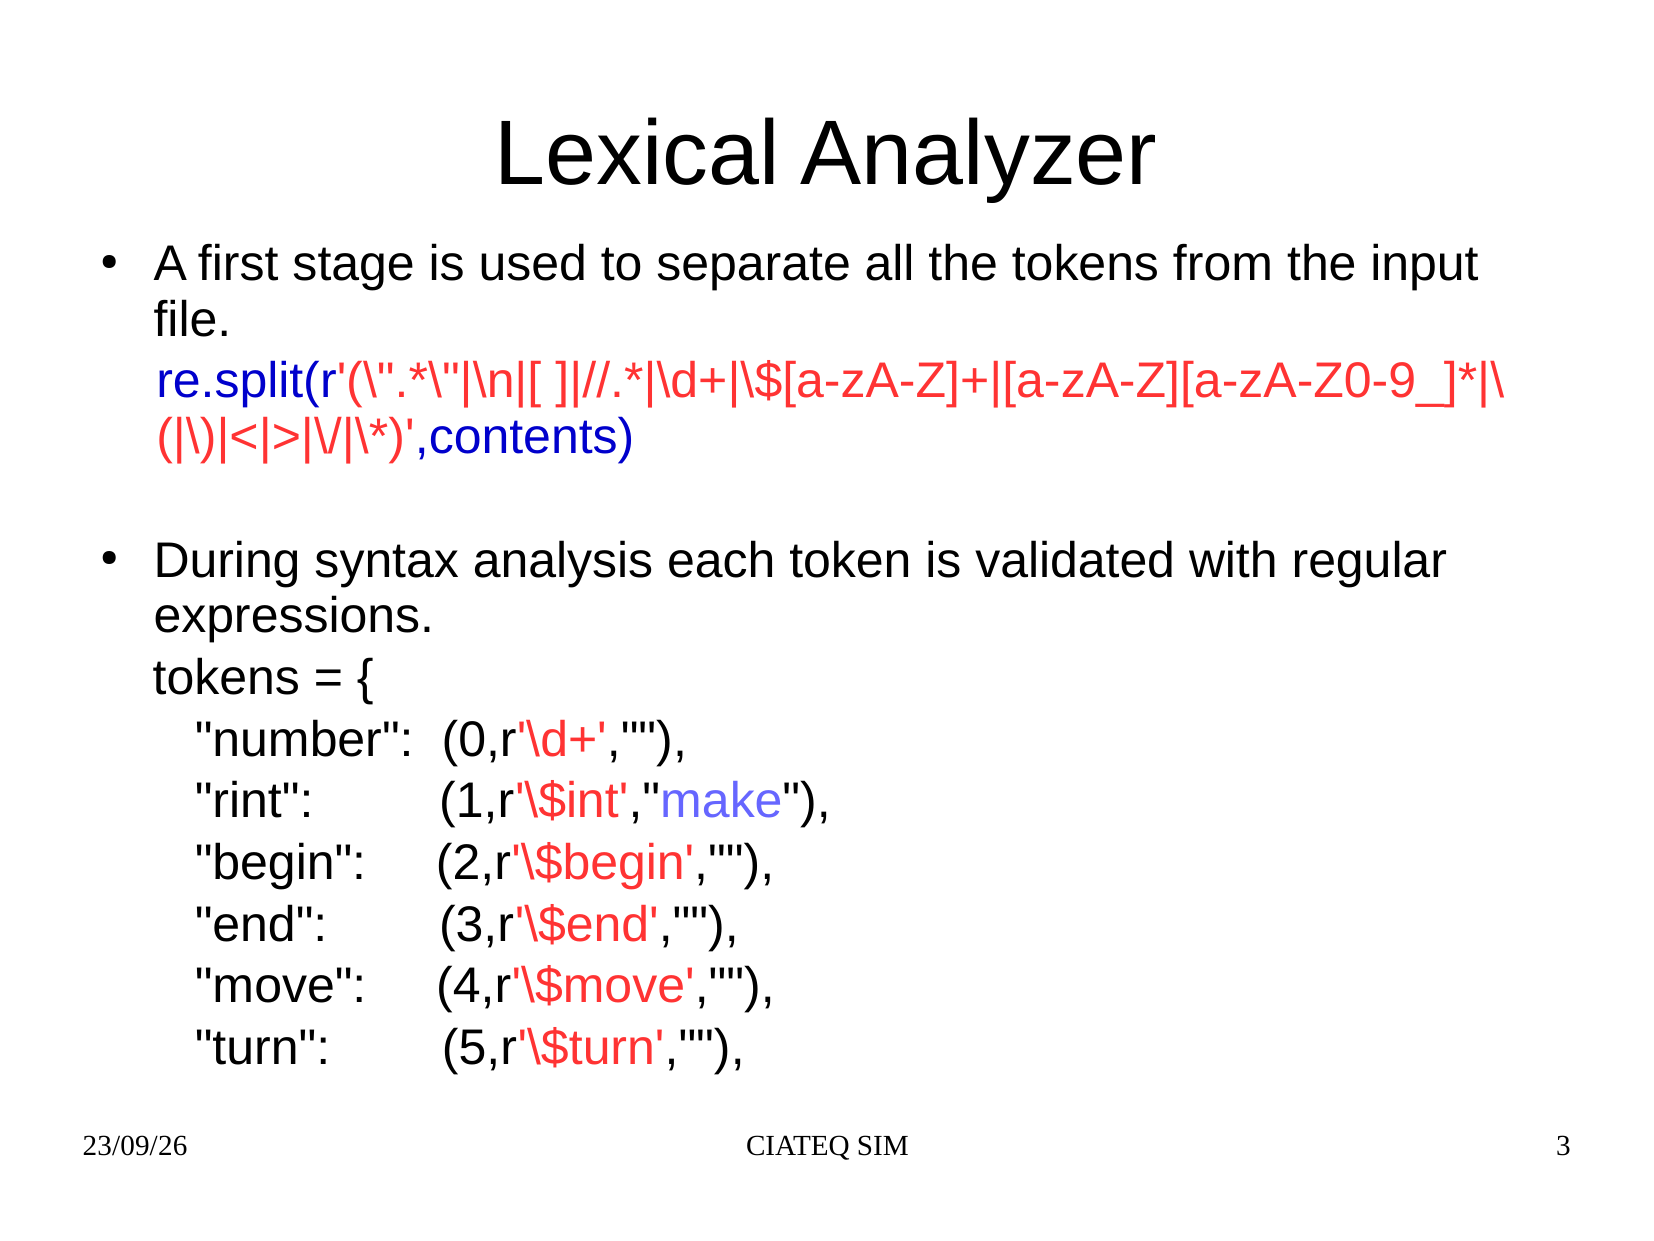

# Lexical Analyzer
A first stage is used to separate all the tokens from the input file.
re.split(r'(\".*\"|\n|[ ]|//.*|\d+|\$[a-zA-Z]+|[a-zA-Z][a-zA-Z0-9_]*|\(|\)|<|>|\/|\*)',contents)
During syntax analysis each token is validated with regular expressions.
 tokens = {
 "number": (0,r'\d+',""),
 "rint": (1,r'\$int',"make"),
 "begin": (2,r'\$begin',""),
 "end": (3,r'\$end',""),
 "move": (4,r'\$move',""),
 "turn": (5,r'\$turn',""),
CIATEQ SIM
3